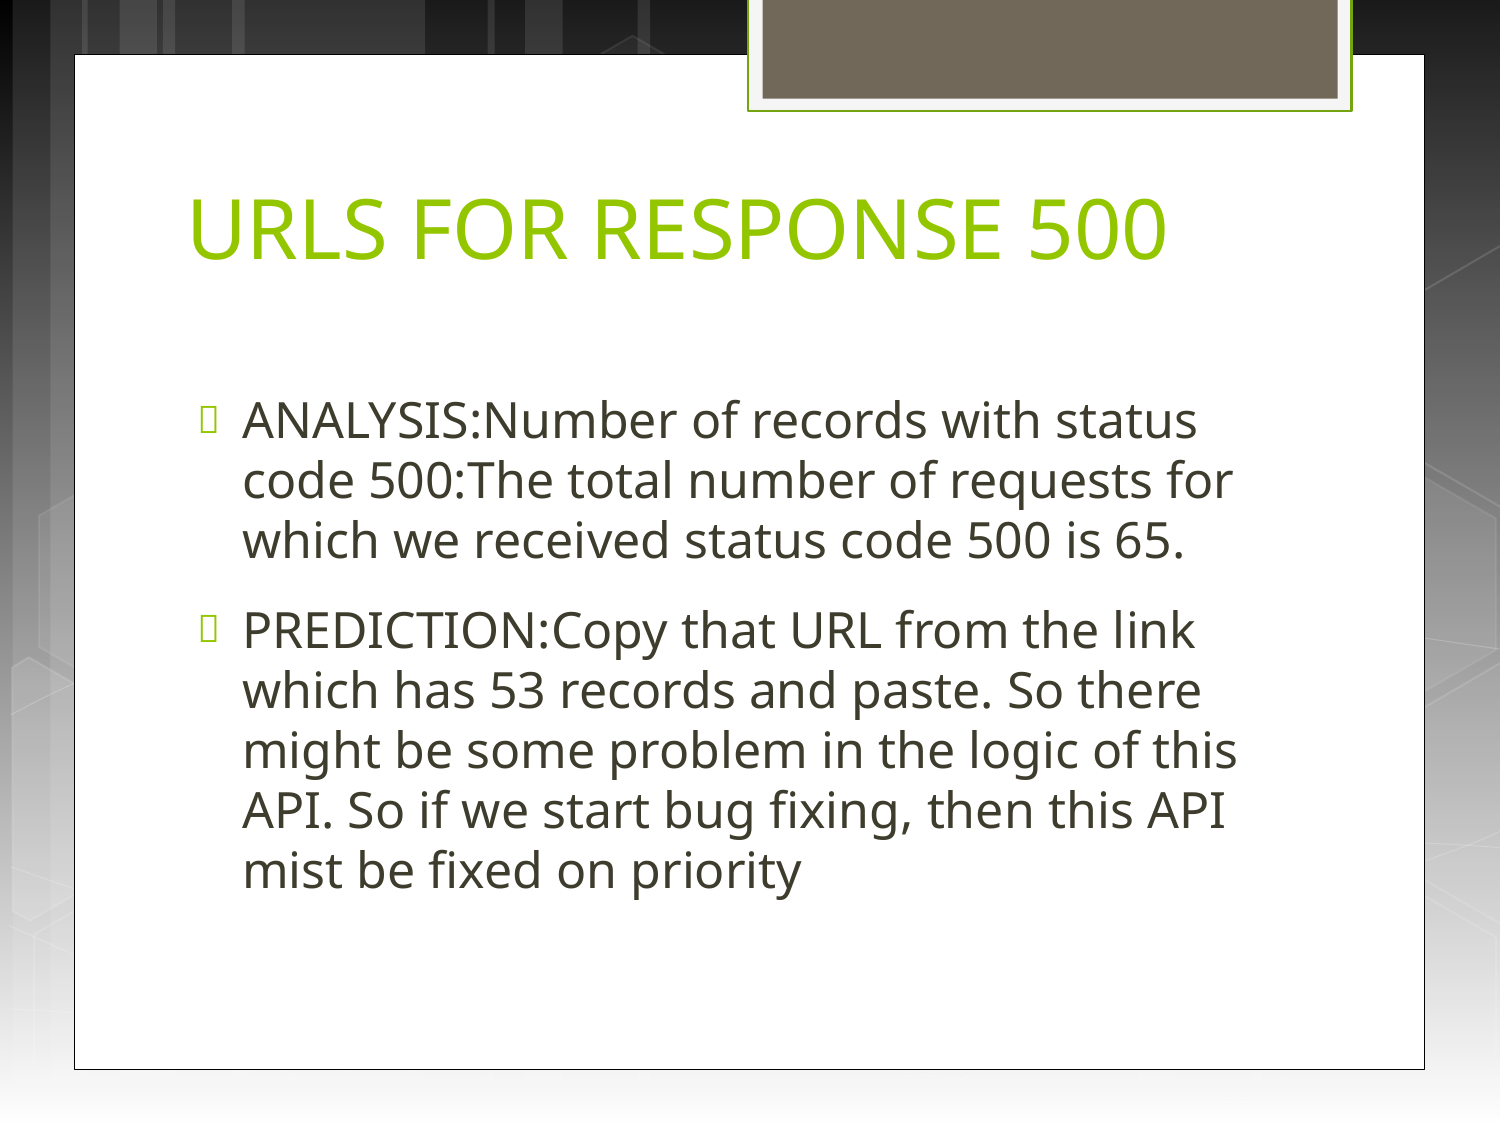

# URLS FOR RESPONSE 500
ANALYSIS:Number of records with status code 500:The total number of requests for which we received status code 500 is 65.
PREDICTION:Copy that URL from the link which has 53 records and paste. So there might be some problem in the logic of this API. So if we start bug fixing, then this API mist be fixed on priority